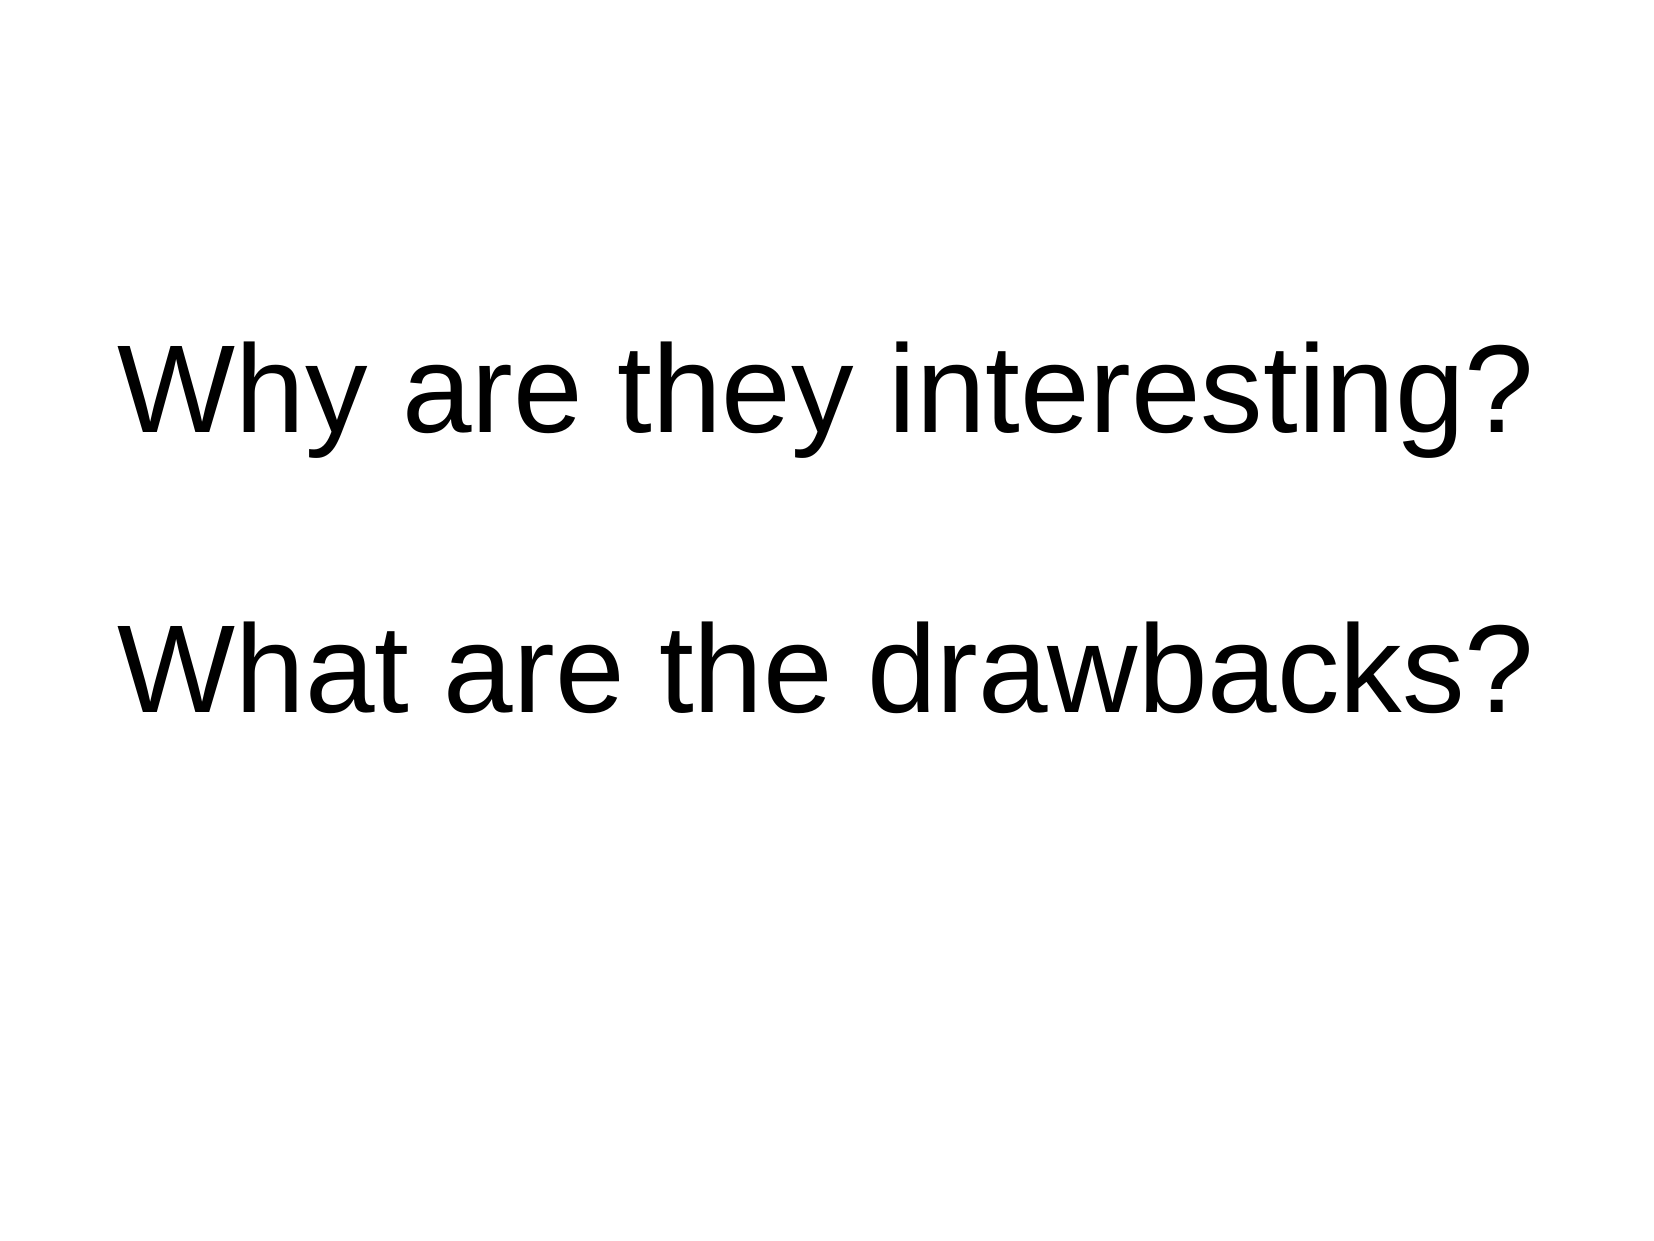

# Why are they interesting?
What are the drawbacks?